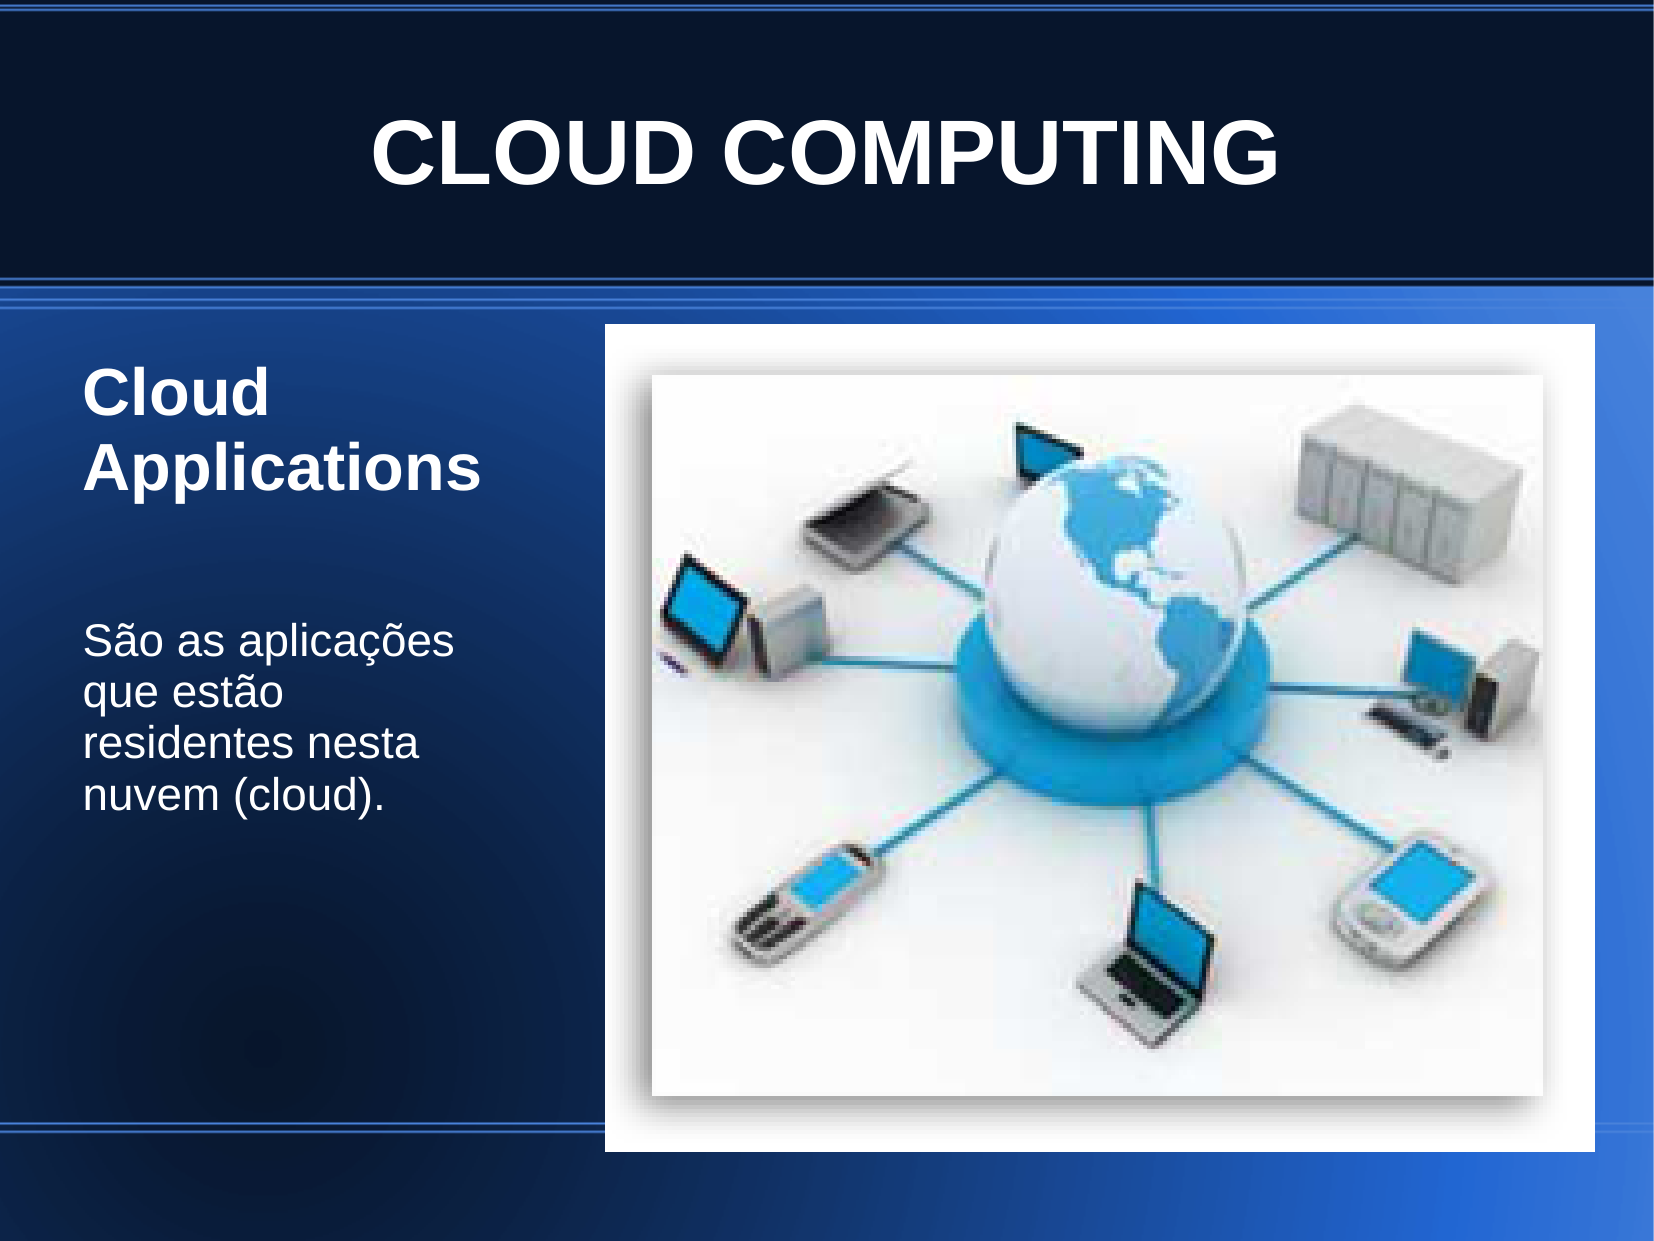

# CLOUD COMPUTING
Cloud Applications
São as aplicações que estão residentes nesta nuvem (cloud).